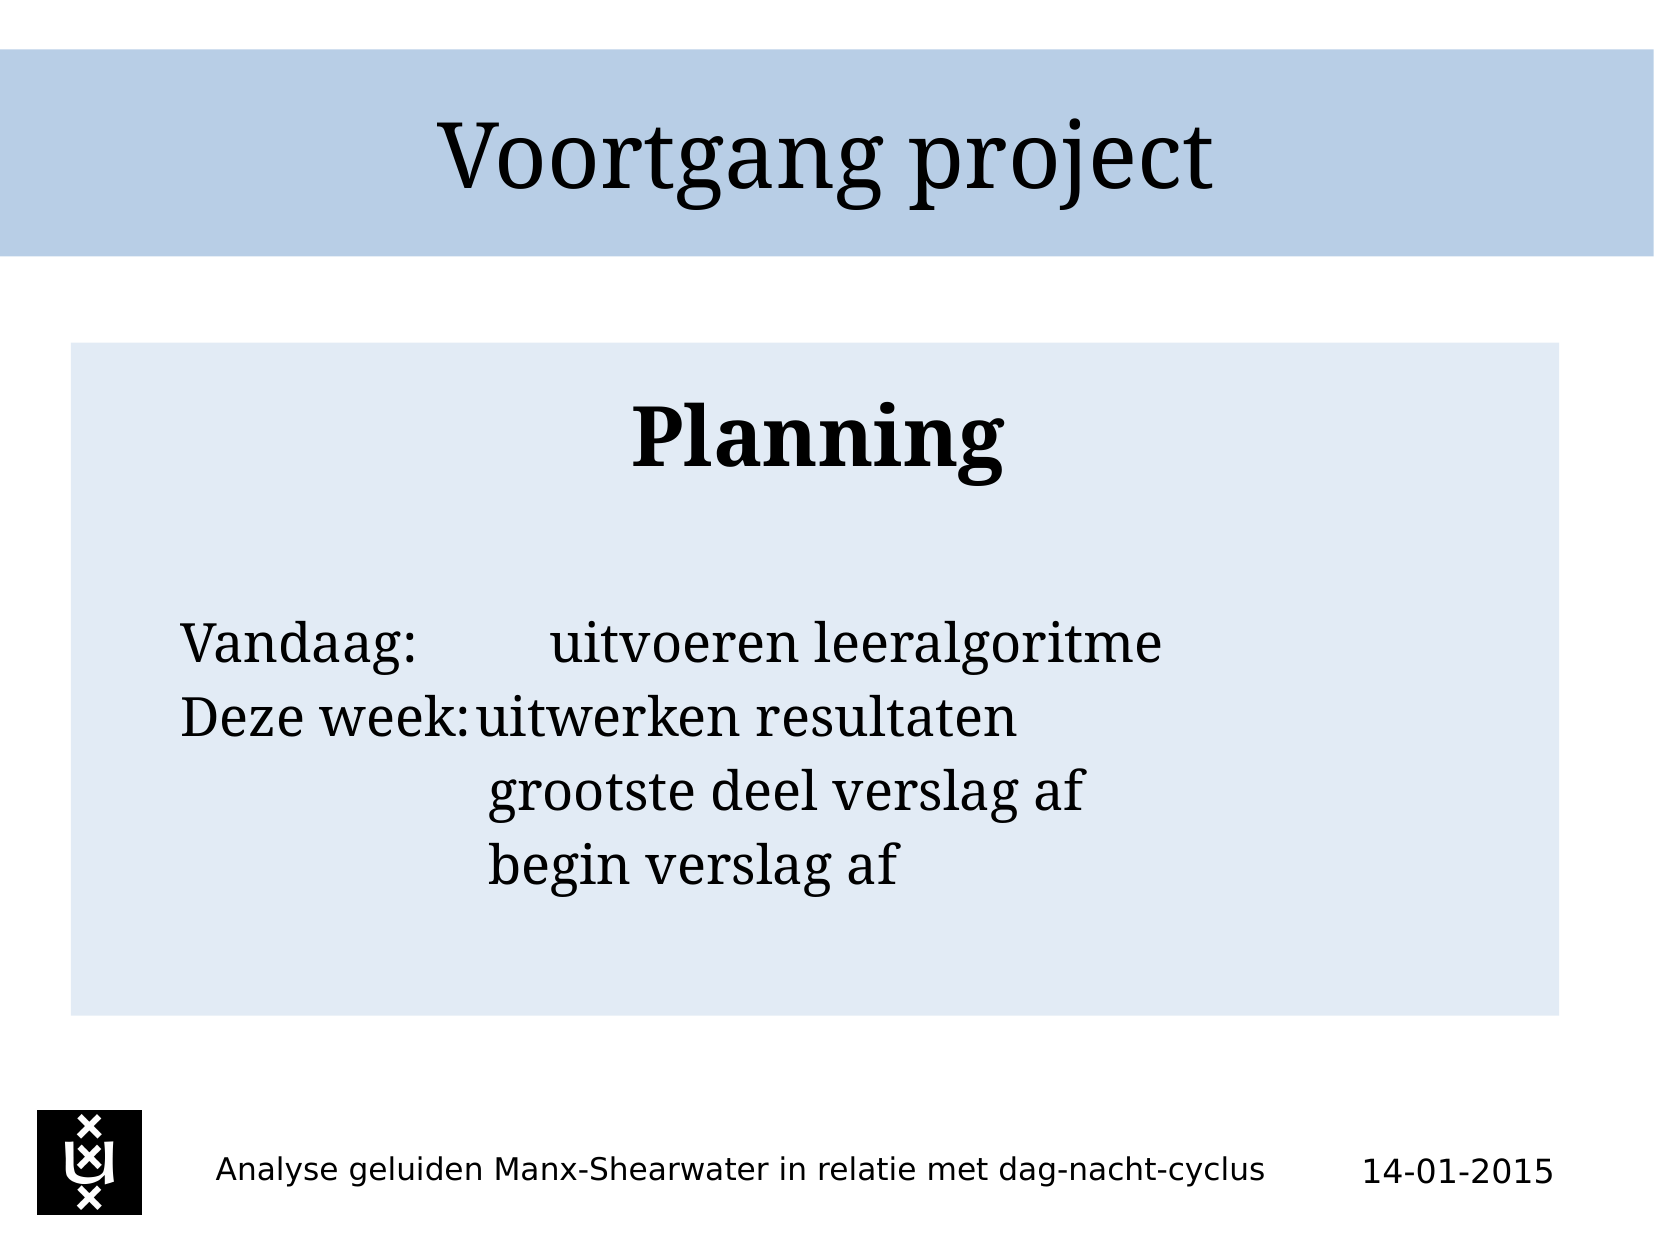

# Voortgang project
						 Planning
Vandaag:		uitvoeren leeralgoritme
Deze week:	uitwerken resultaten
 grootste deel verslag af
 begin verslag af
Analyse geluiden Manx-Shearwater in relatie met dag-nacht-cyclus
14-01-2015